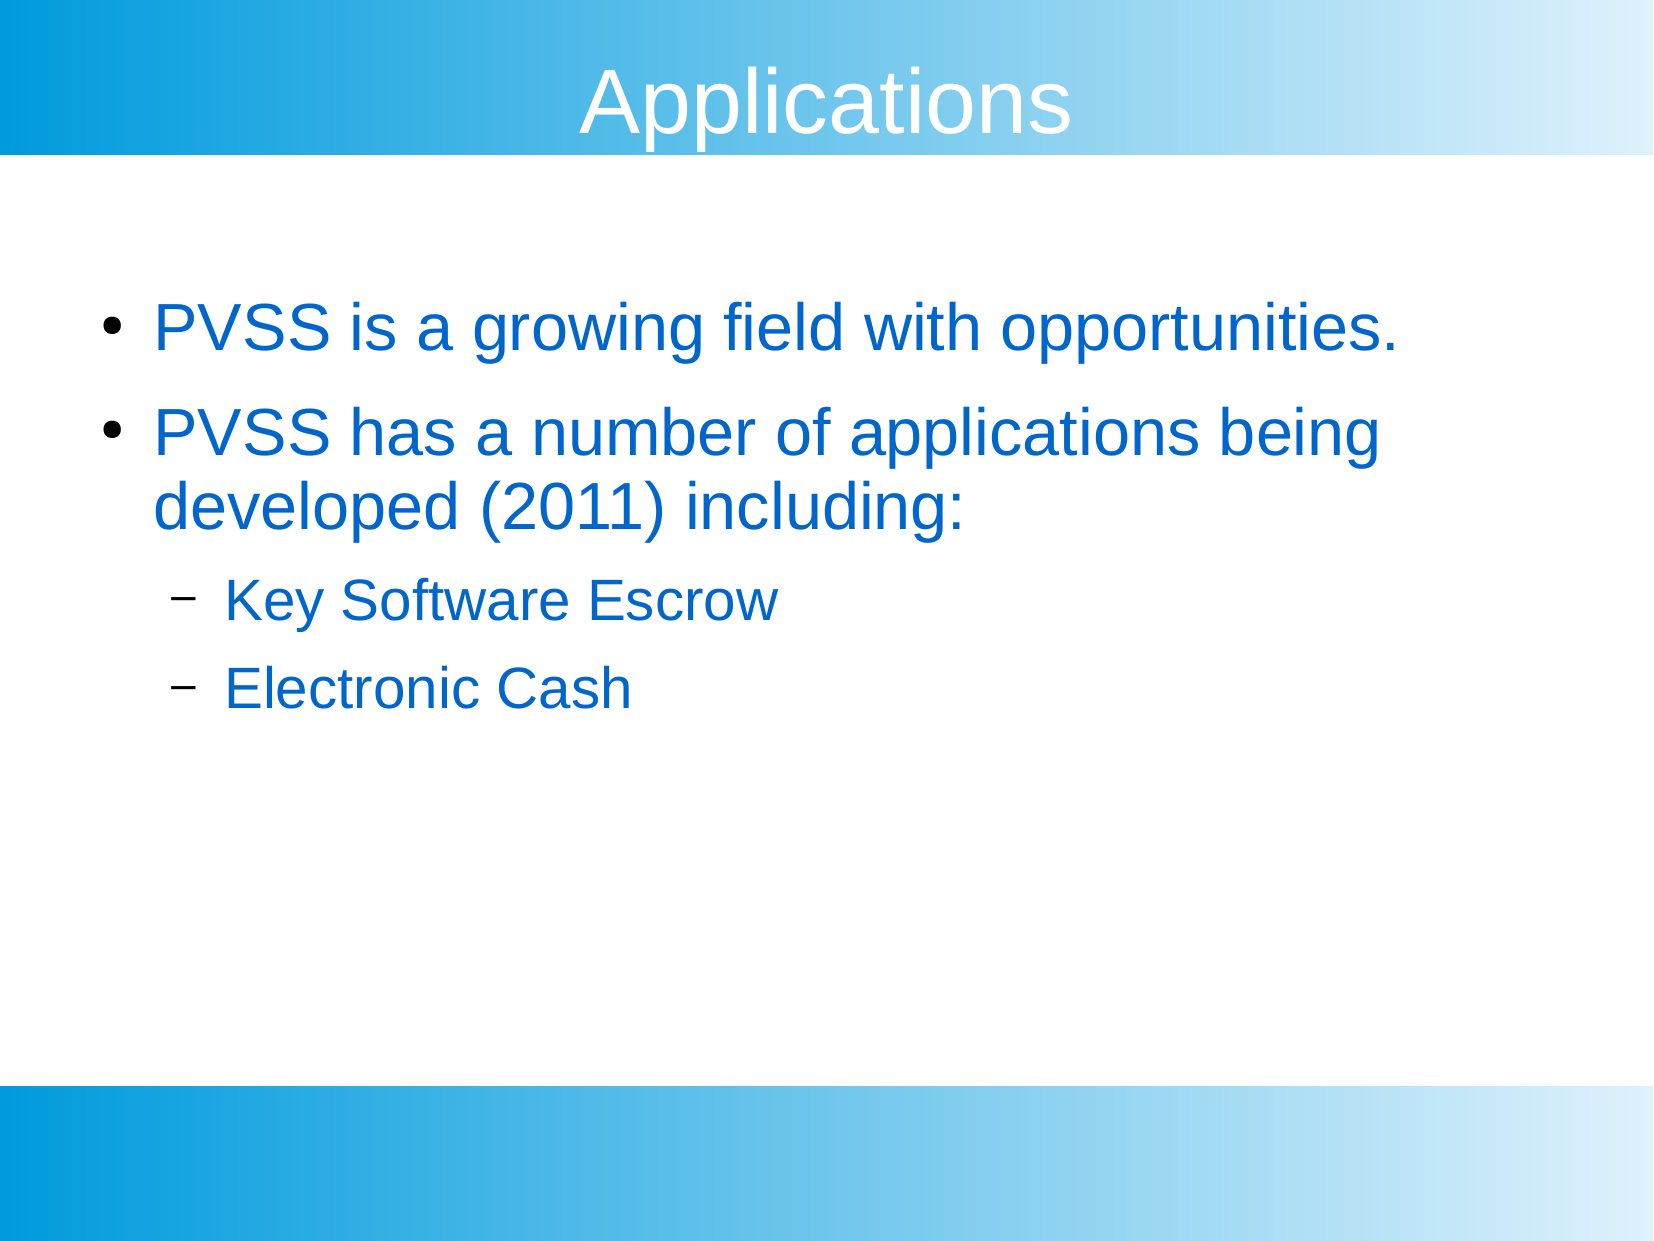

# Applications
PVSS is a growing field with opportunities.
PVSS has a number of applications being developed (2011) including:
Key Software Escrow
Electronic Cash